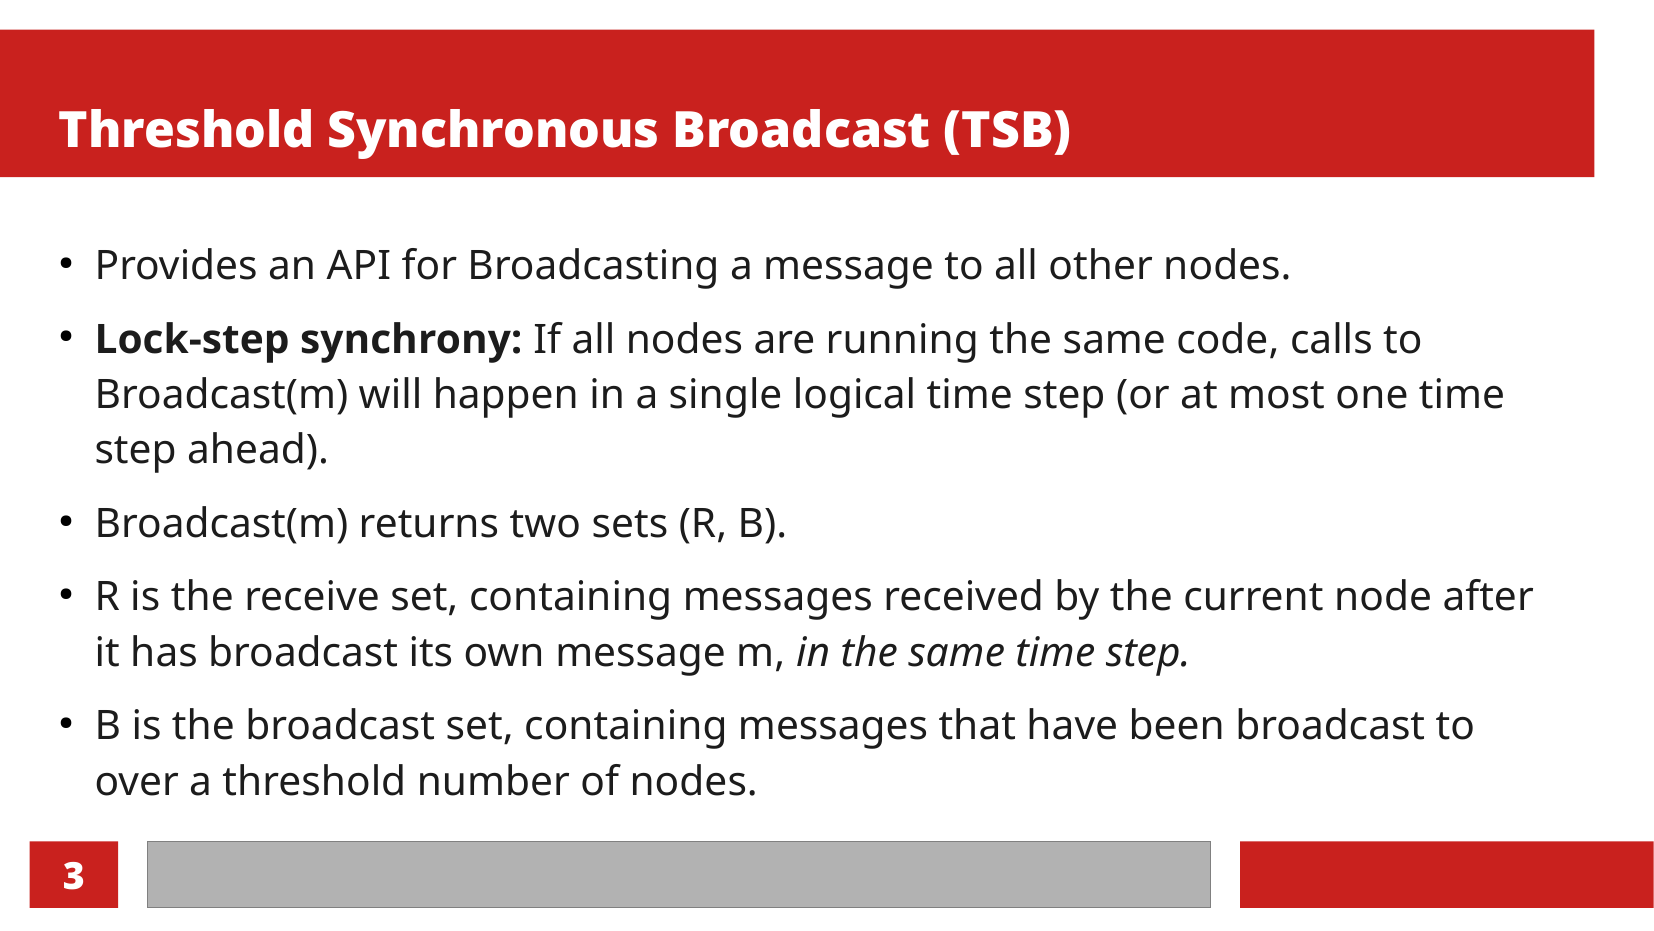

# Threshold Synchronous Broadcast (TSB)
Provides an API for Broadcasting a message to all other nodes.
Lock-step synchrony: If all nodes are running the same code, calls to Broadcast(m) will happen in a single logical time step (or at most one time step ahead).
Broadcast(m) returns two sets (R, B).
R is the receive set, containing messages received by the current node after it has broadcast its own message m, in the same time step.
B is the broadcast set, containing messages that have been broadcast to over a threshold number of nodes.
3